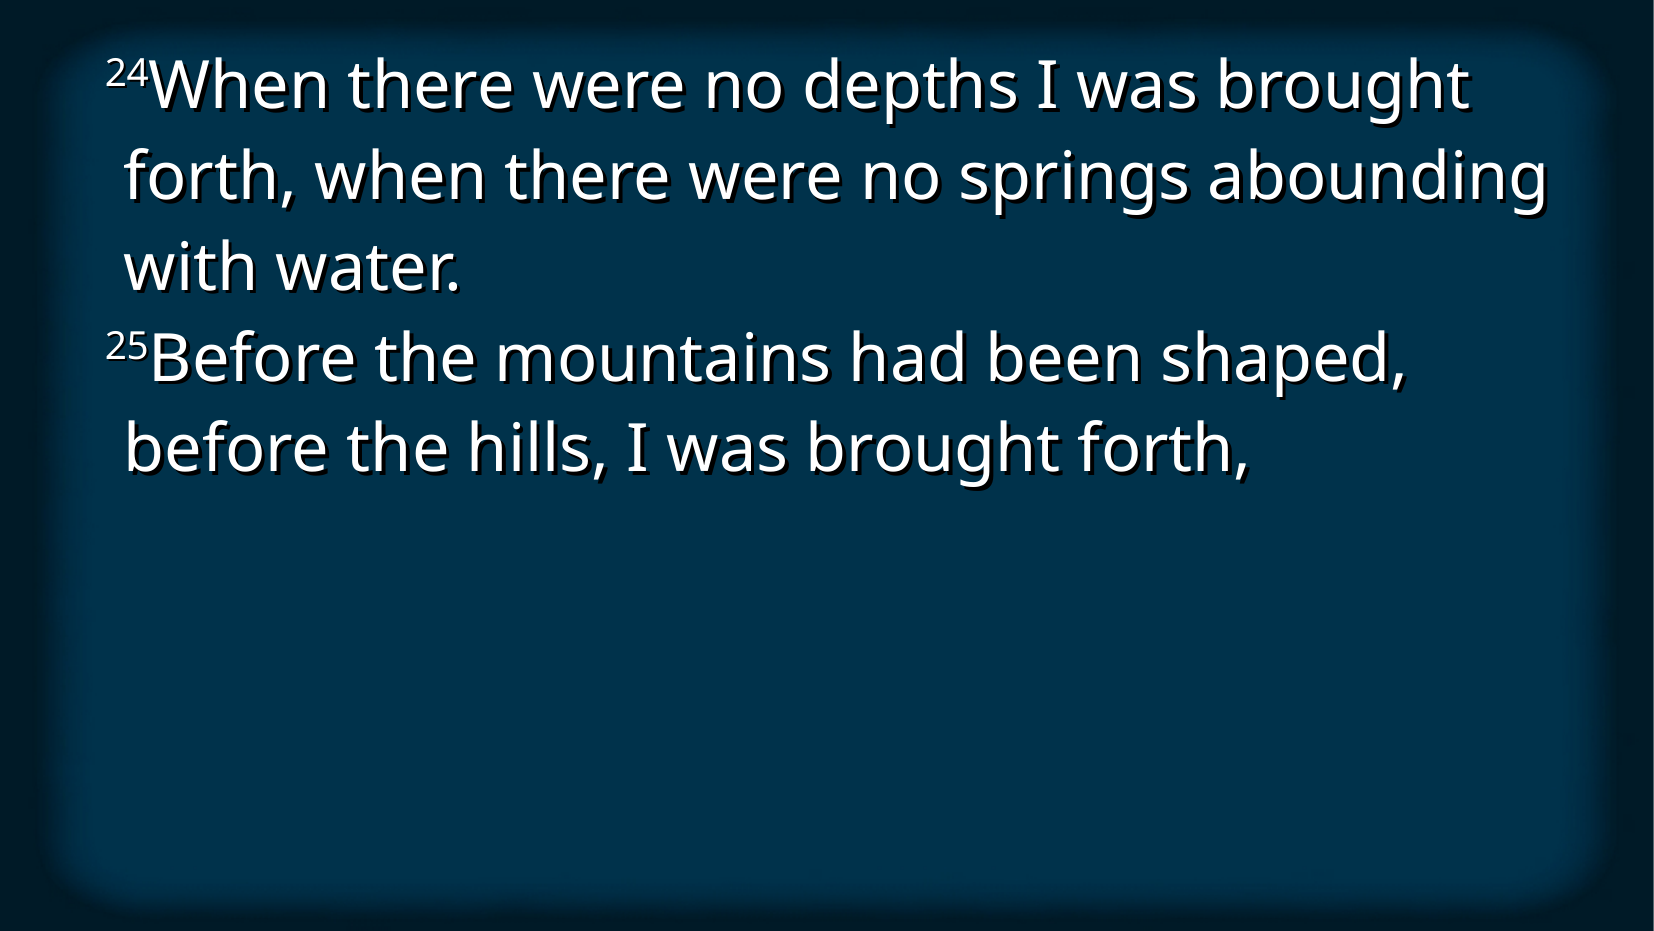

24When there were no depths I was brought forth, when there were no springs abounding with water.
25Before the mountains had been shaped, before the hills, I was brought forth,